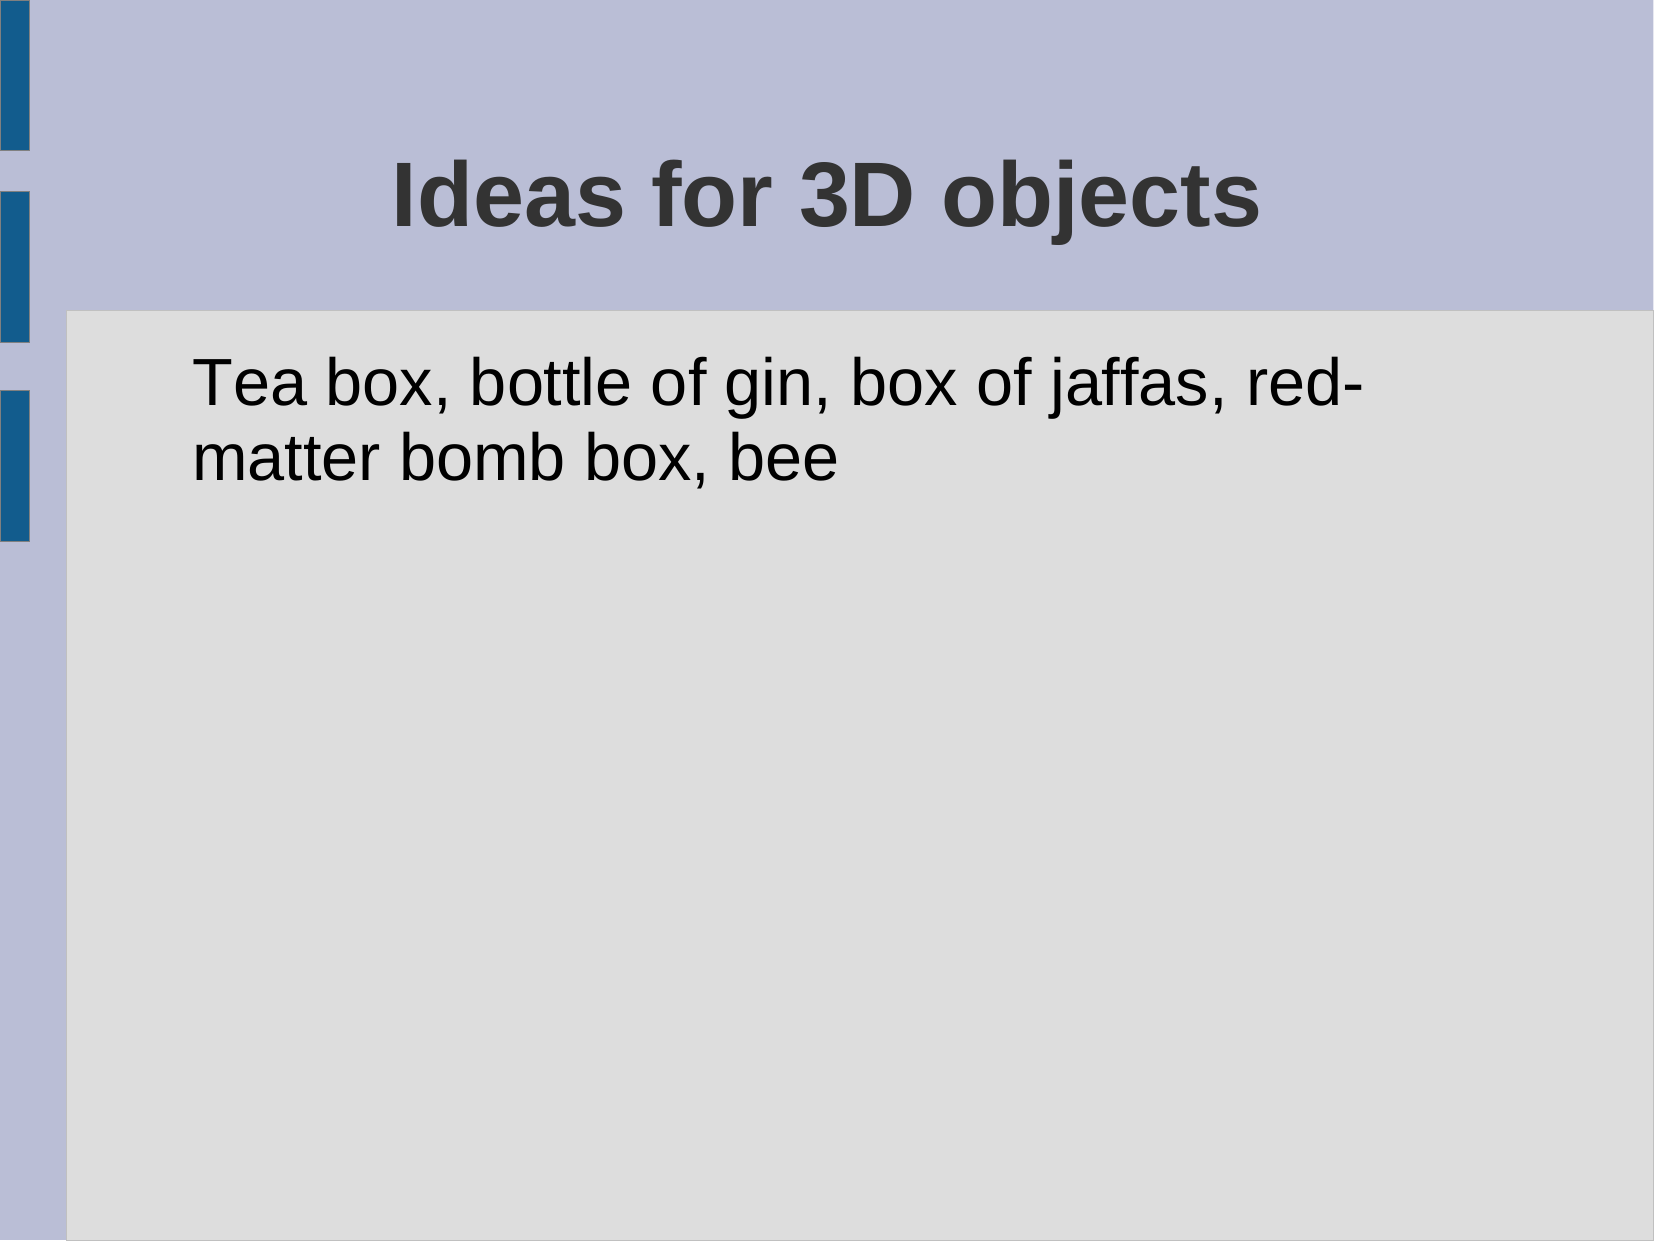

# Ideas for 3D objects
Tea box, bottle of gin, box of jaffas, red-matter bomb box, bee